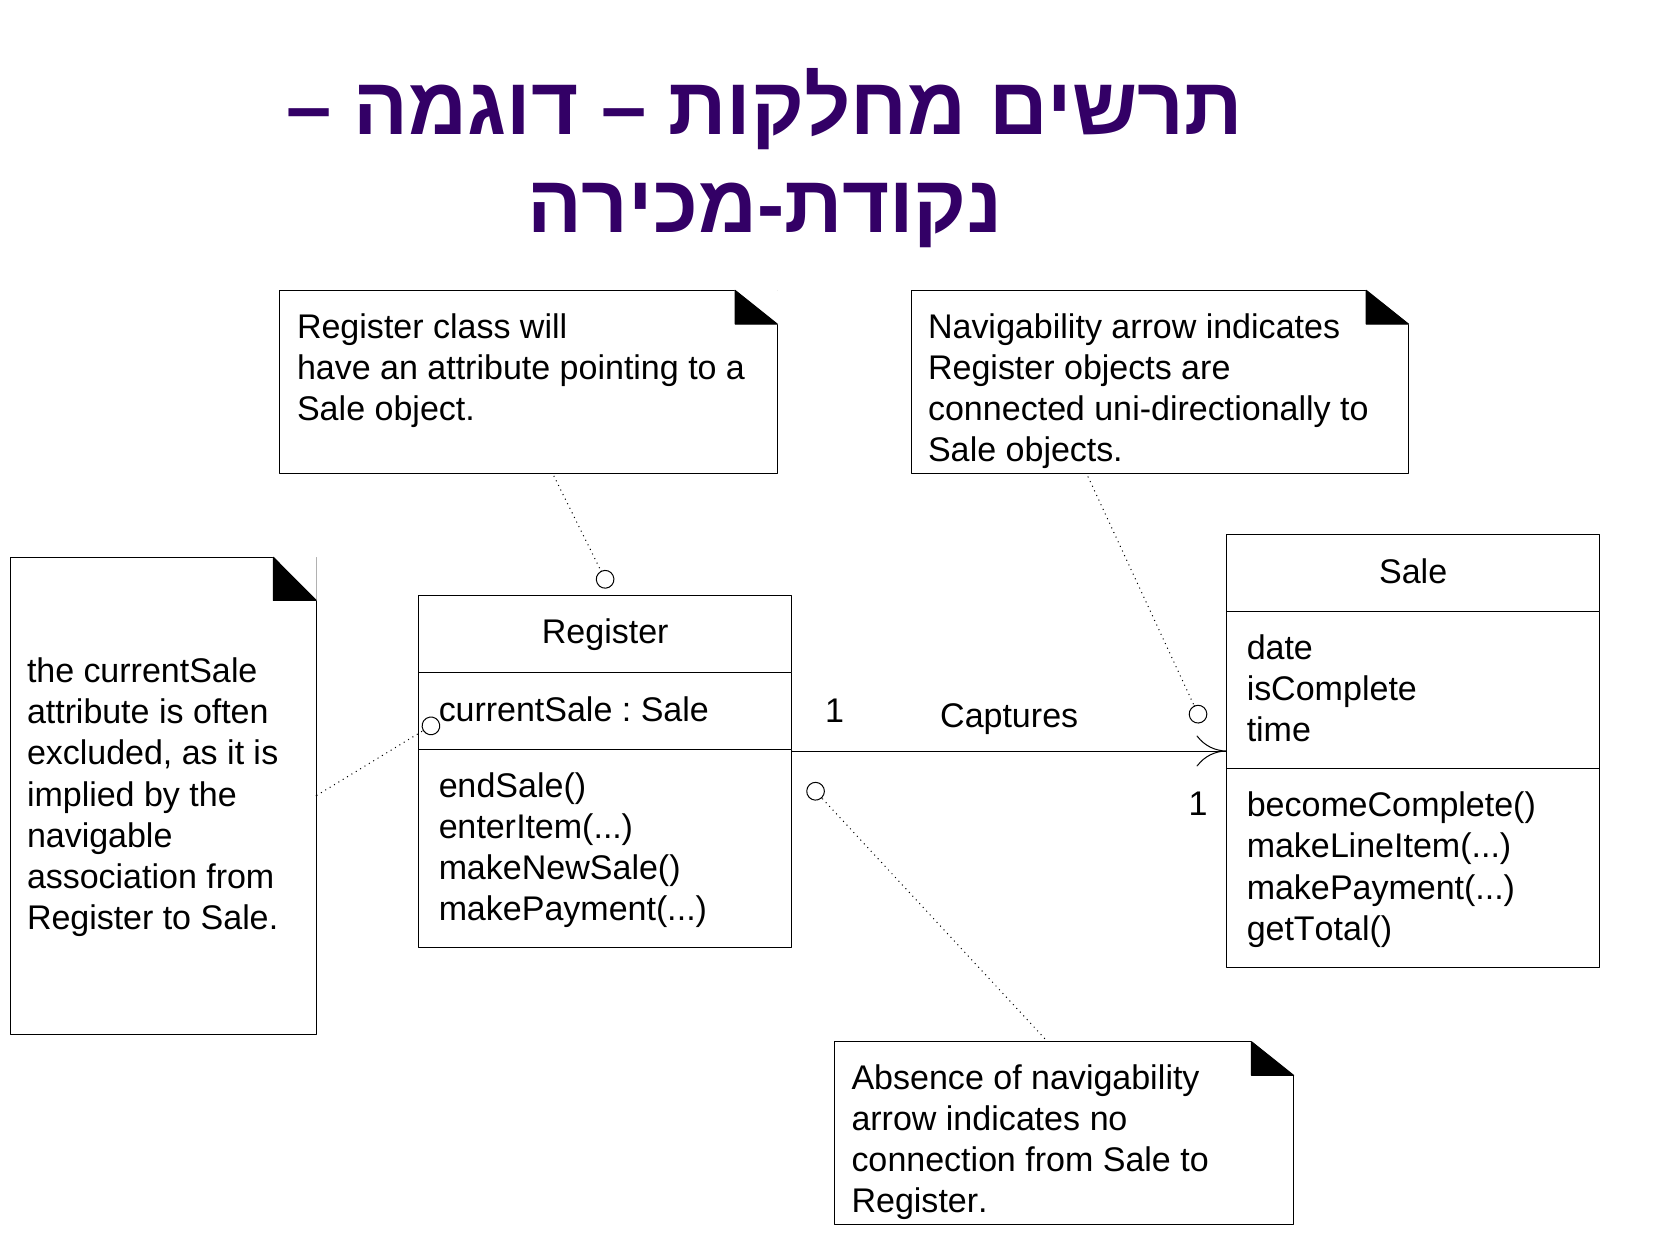

# תרשים מחלקות – דוגמה – נקודת-מכירה